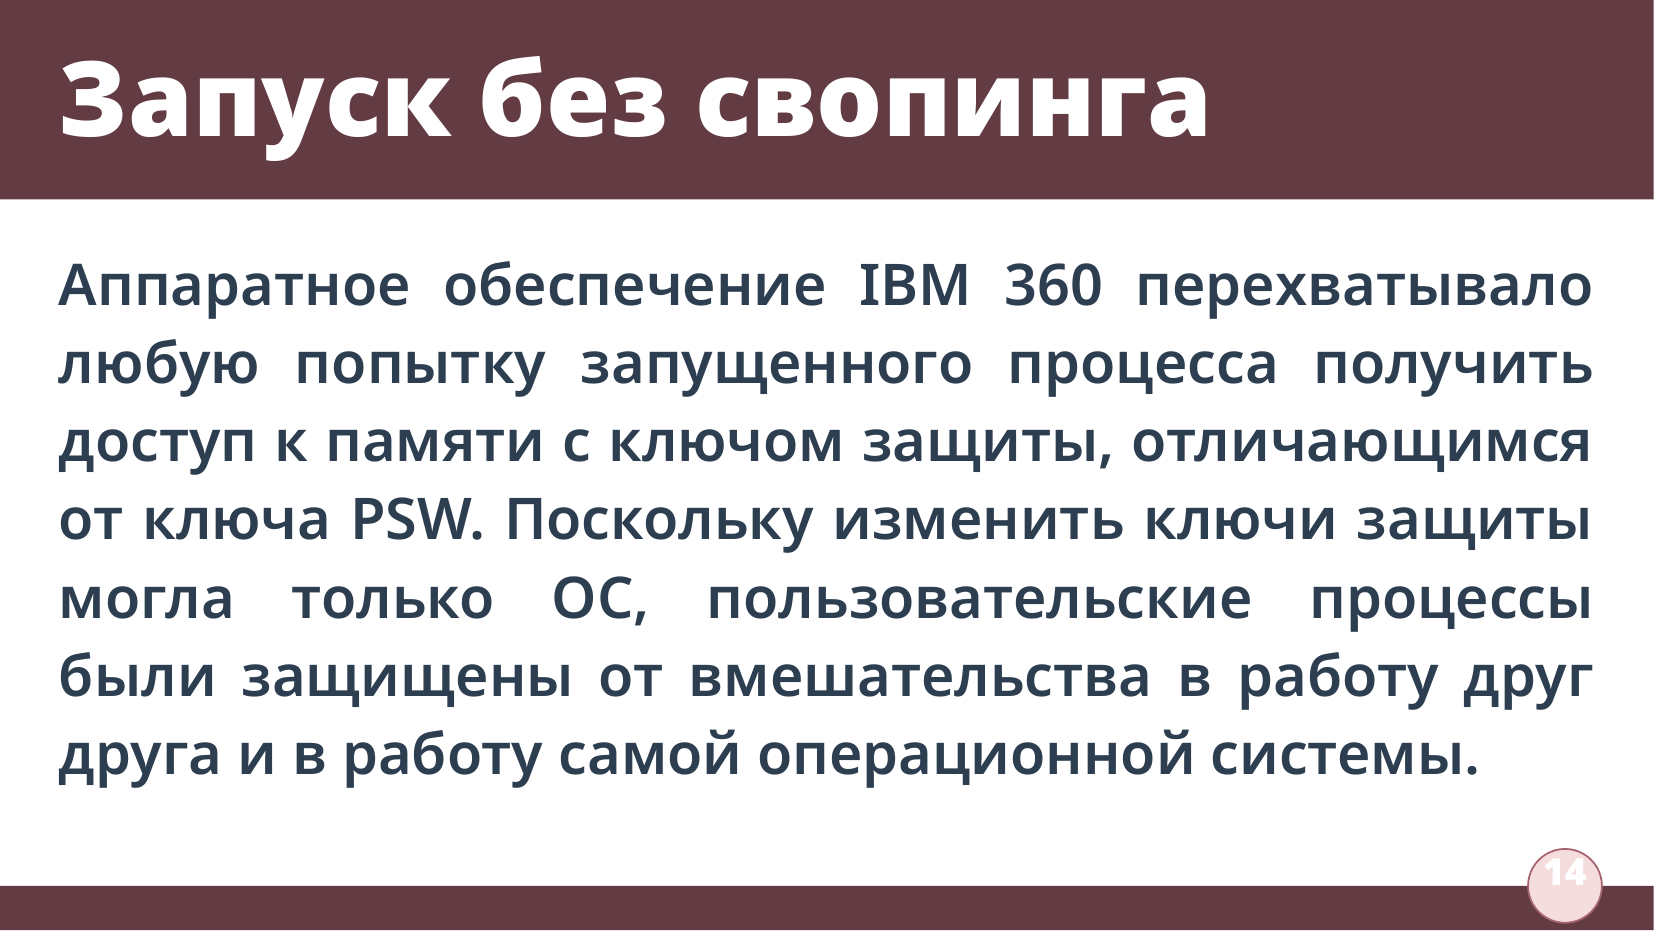

# Запуск без свопинга
Аппаратное обеспечение IBM 360 перехватывало любую попытку запущенного процесса получить доступ к памяти с ключом защиты, отличающимся от ключа PSW. Поскольку изменить ключи защиты могла только ОС, пользовательские процессы были защищены от вмешательства в работу друг друга и в работу самой операционной системы.